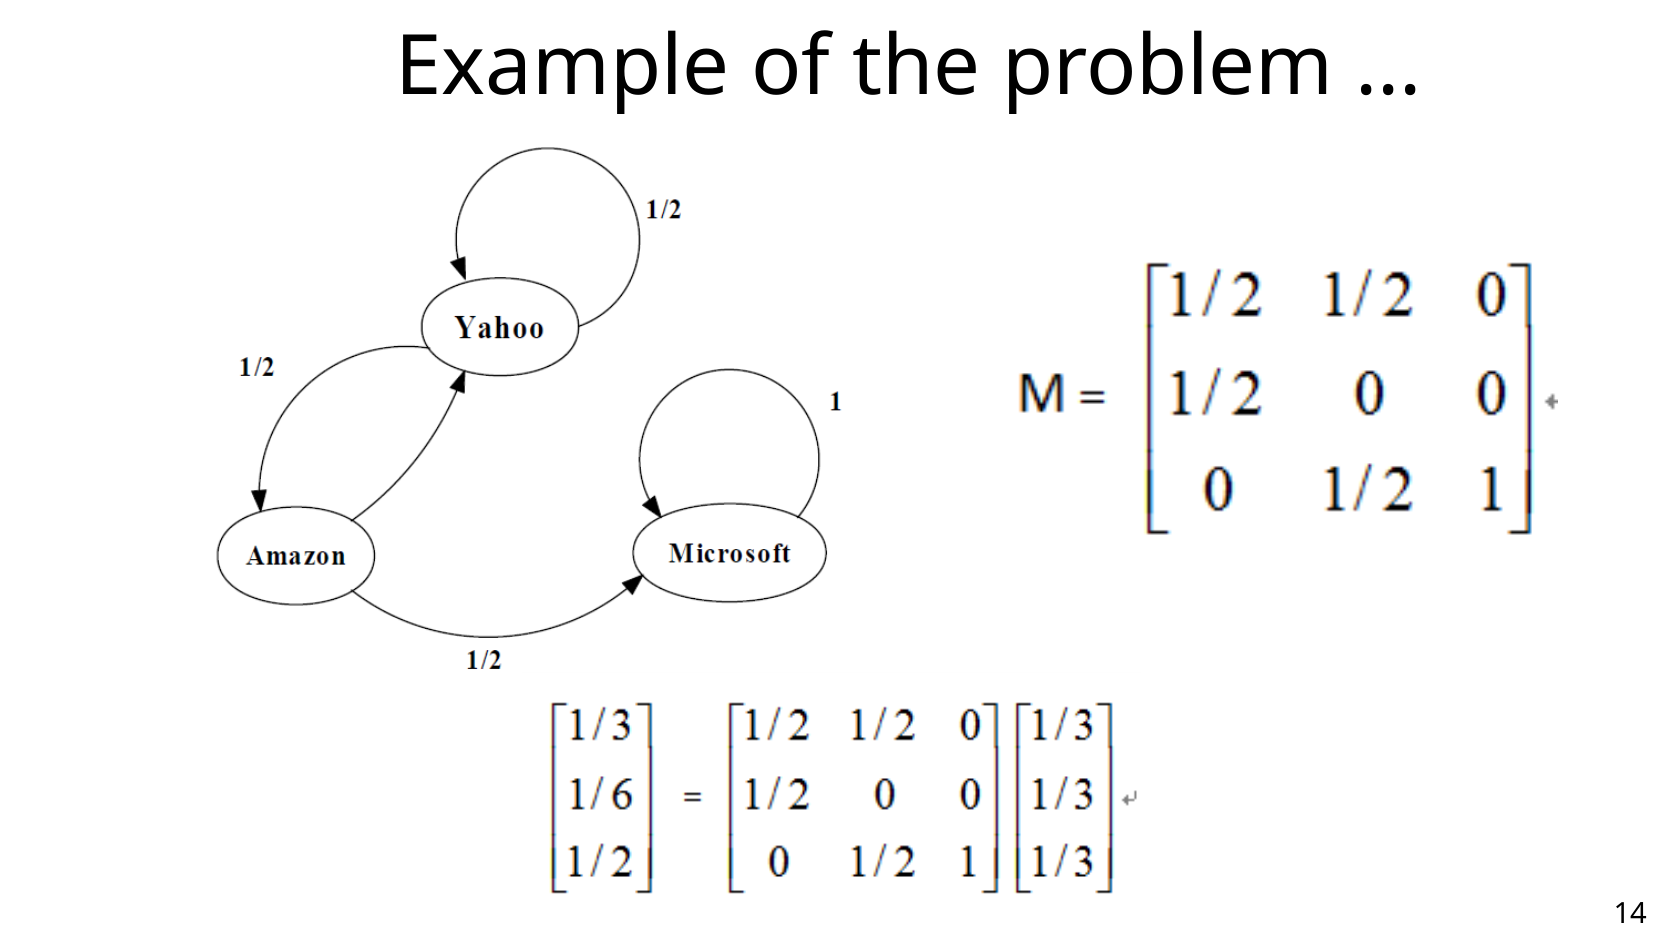

# Example of the problem ...
14
First iteration of calculation